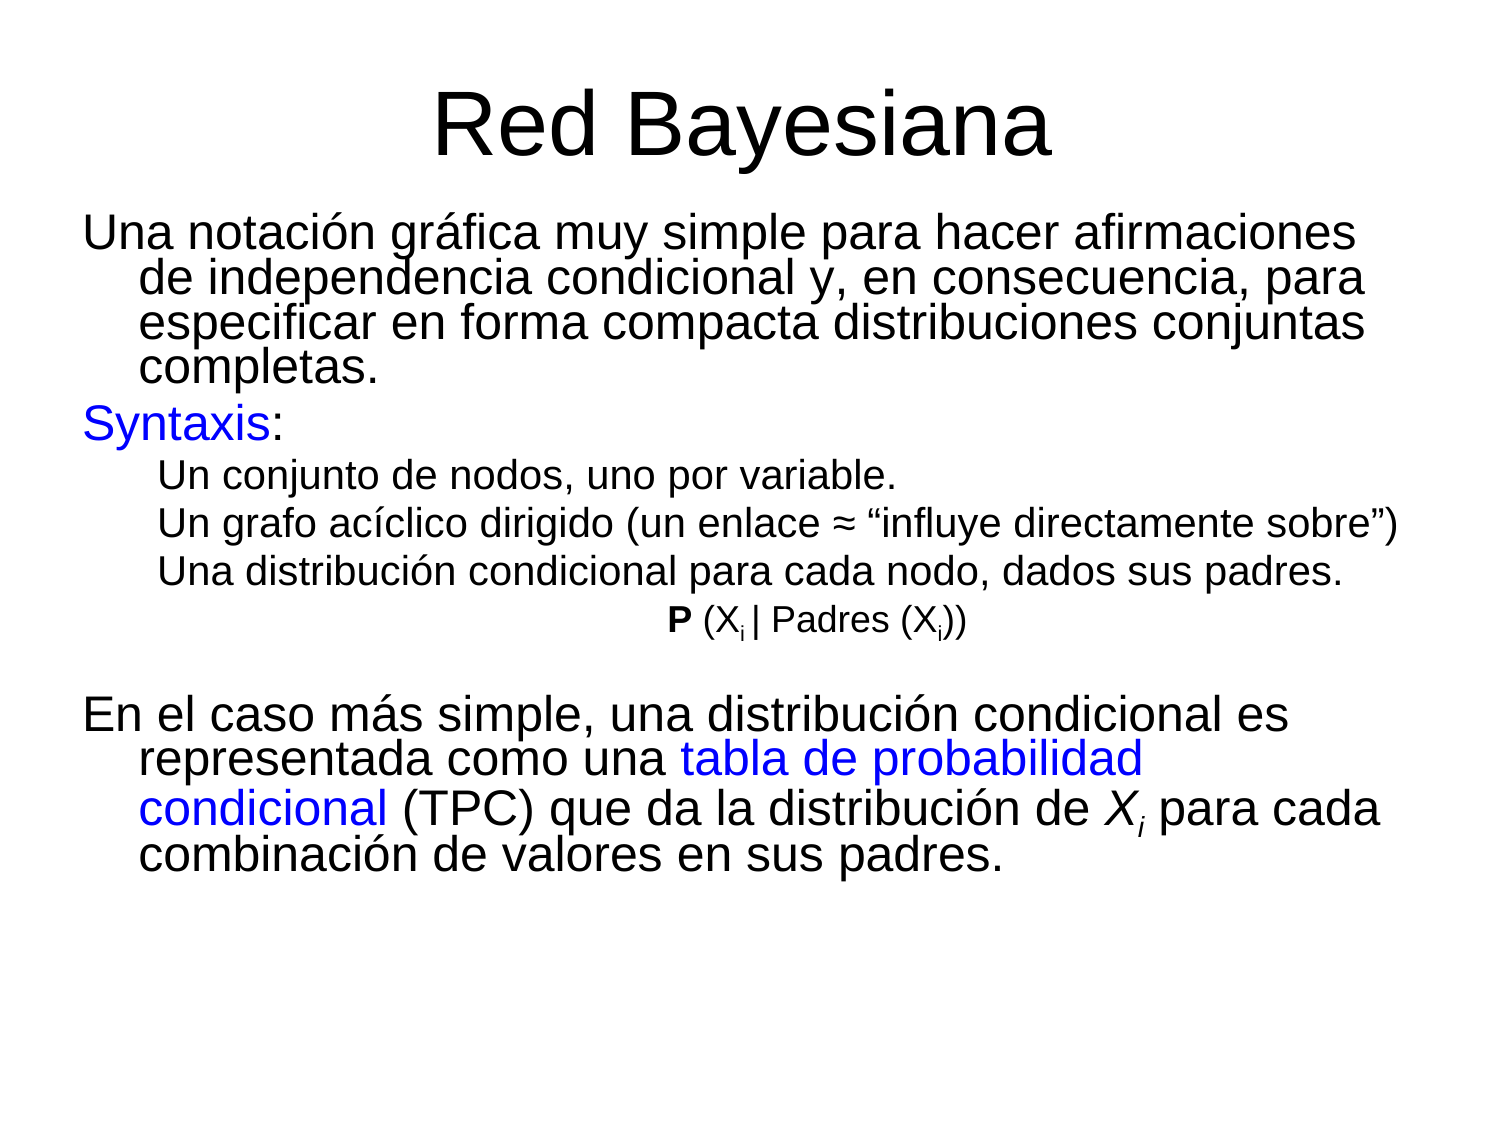

# Red Bayesiana
Una notación gráfica muy simple para hacer afirmaciones de independencia condicional y, en consecuencia, para especificar en forma compacta distribuciones conjuntas completas.
Syntaxis:
Un conjunto de nodos, uno por variable.
Un grafo acíclico dirigido (un enlace ≈ “influye directamente sobre”)
Una distribución condicional para cada nodo, dados sus padres.
P (Xi | Padres (Xi))
En el caso más simple, una distribución condicional es representada como una tabla de probabilidad condicional (TPC) que da la distribución de Xi para cada combinación de valores en sus padres.